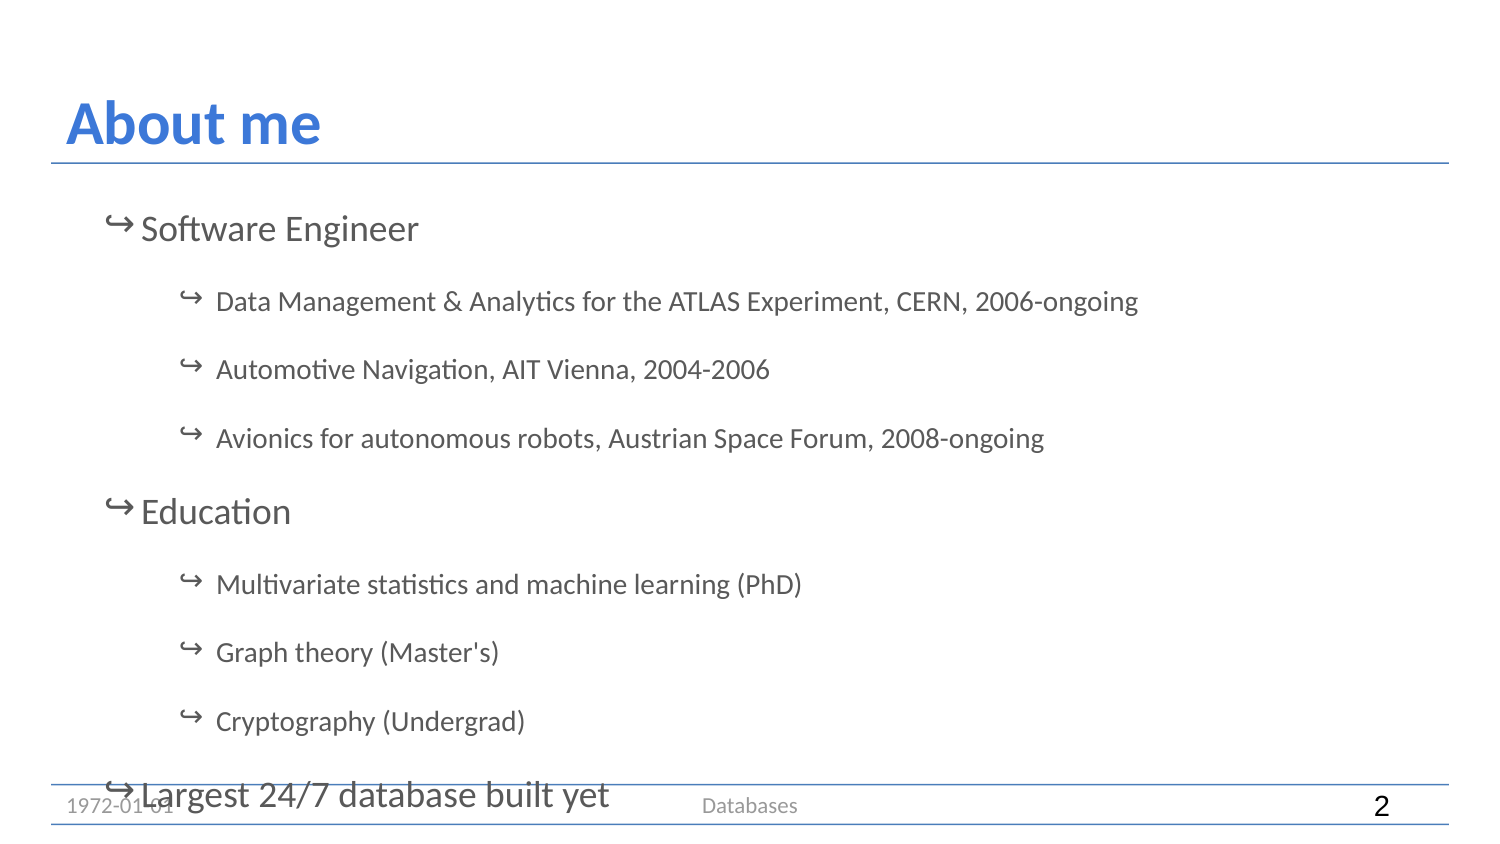

# About me
Software Engineer
Data Management & Analytics for the ATLAS Experiment, CERN, 2006-ongoing
Automotive Navigation, AIT Vienna, 2004-2006
Avionics for autonomous robots, Austrian Space Forum, 2008-ongoing
Education
Multivariate statistics and machine learning (PhD)
Graph theory (Master's)
Cryptography (Undergrad)
Largest 24/7 database built yet
3+ billion rows
35'000 IOPS